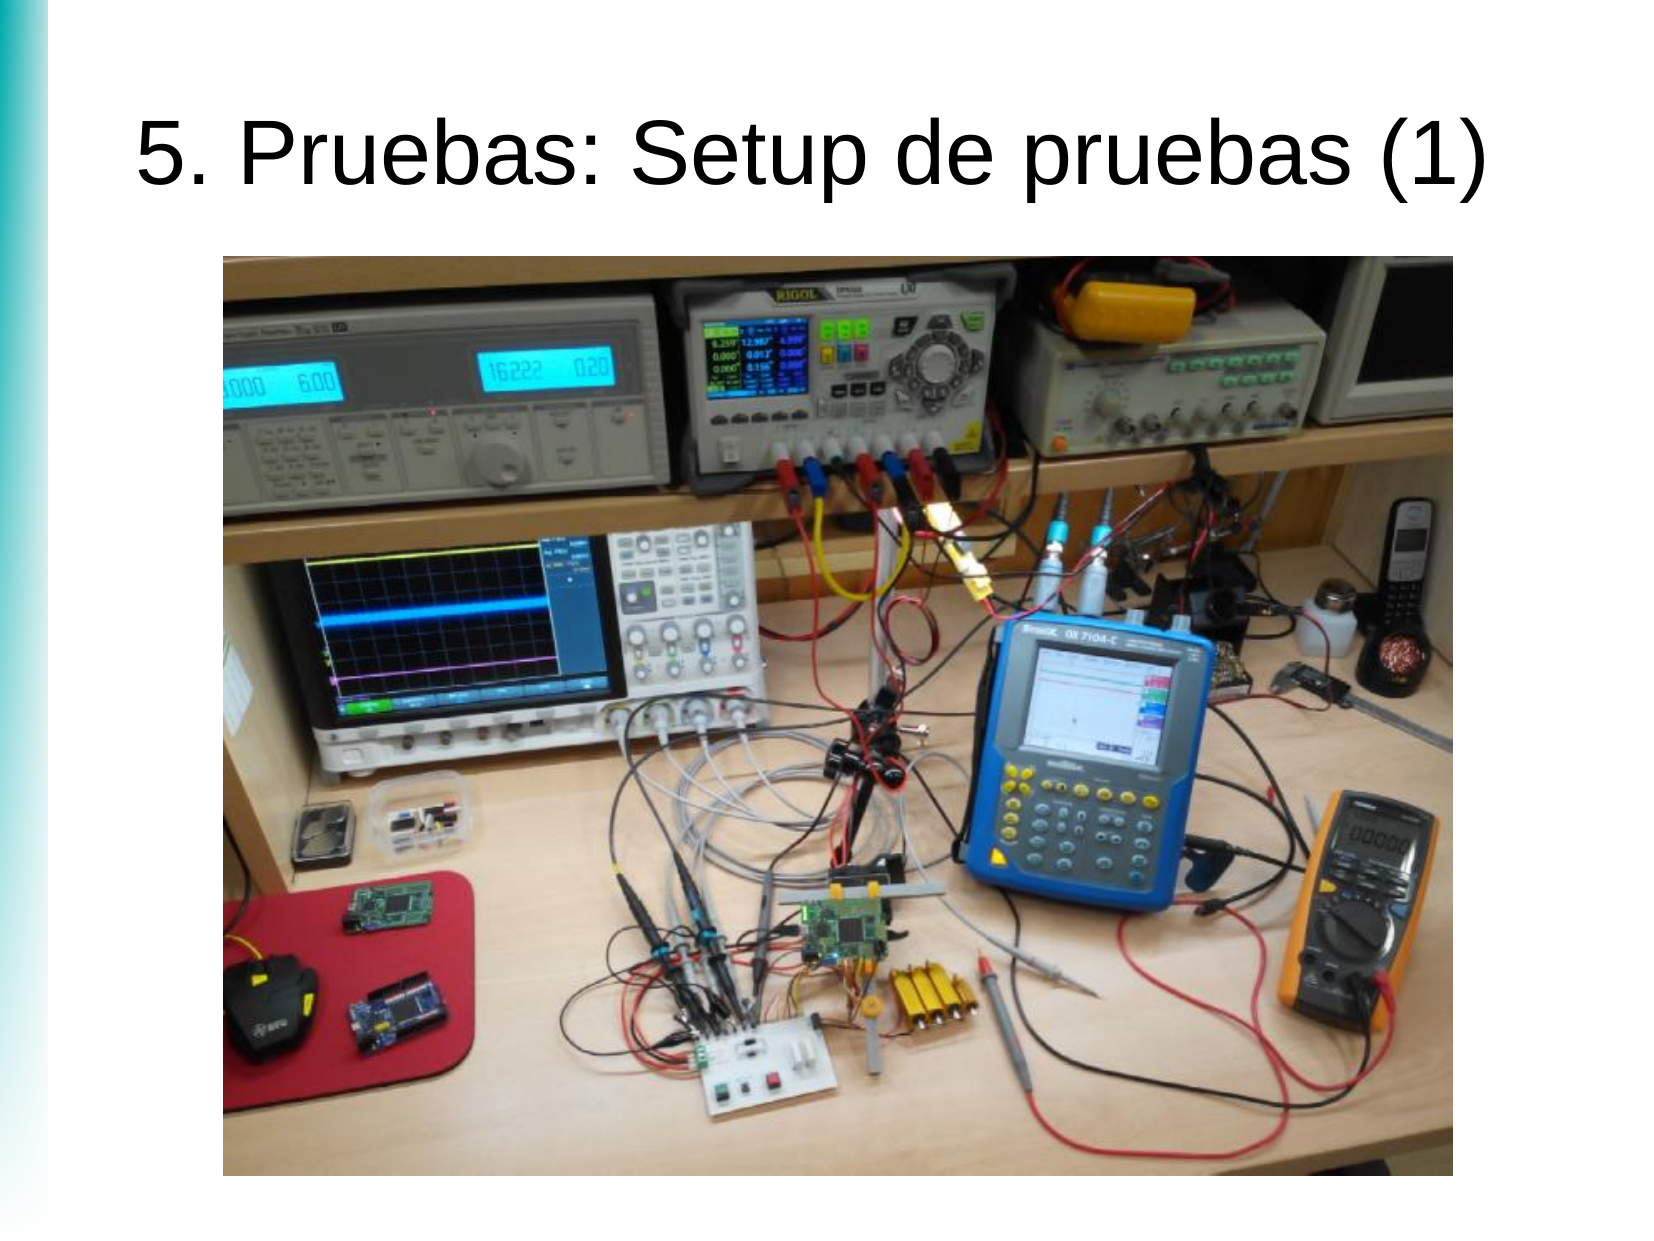

# 5. Pruebas: Setup de pruebas (1)